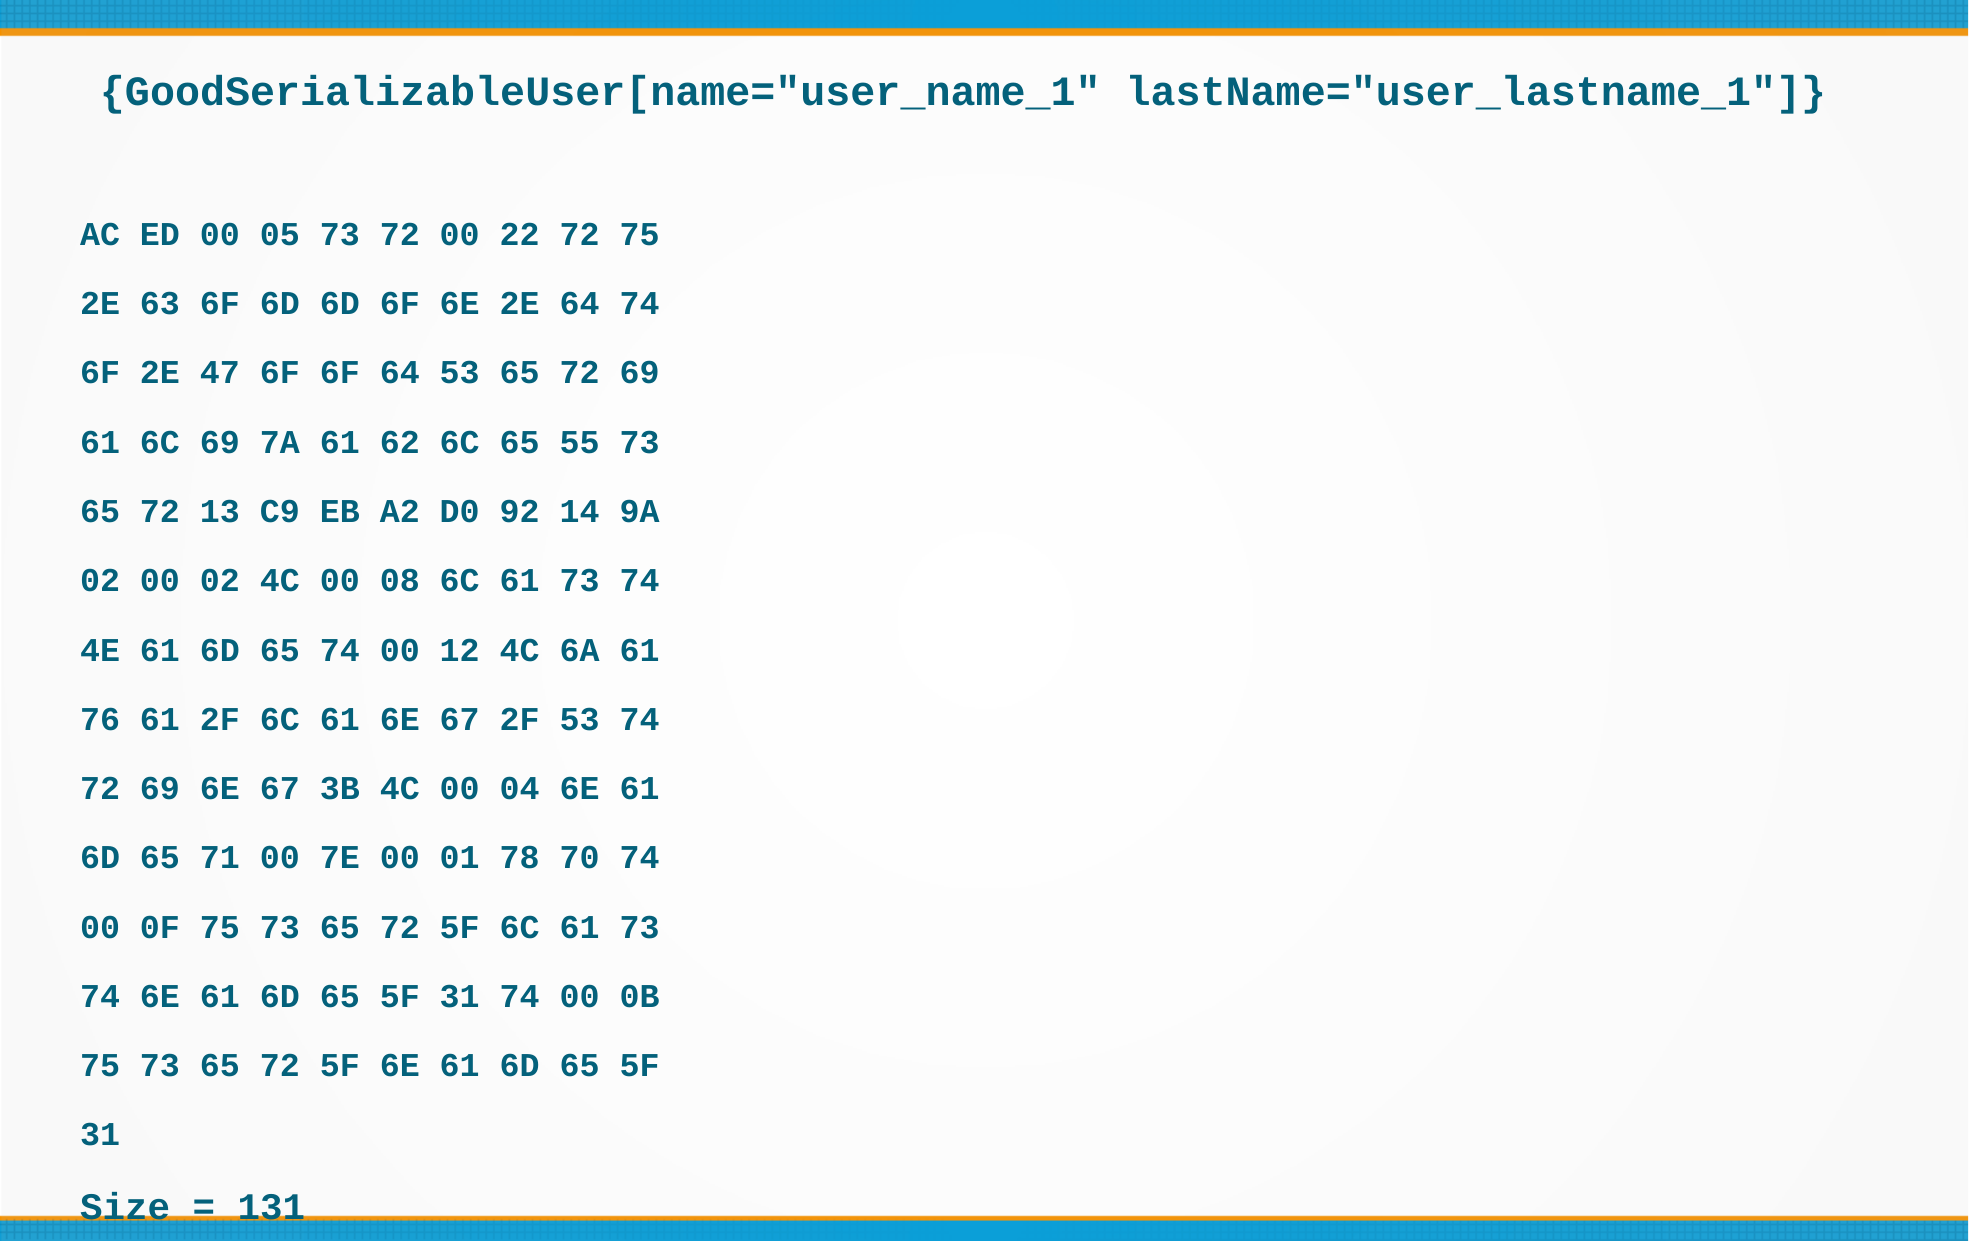

# Да. Объект сериализуется
 {GoodSerializableUser[name="user_name_1" lastName="user_lastname_1"]}
 AC ED 00 05 73 72 00 22 72 75
 2E 63 6F 6D 6D 6F 6E 2E 64 74
 6F 2E 47 6F 6F 64 53 65 72 69
 61 6C 69 7A 61 62 6C 65 55 73
 65 72 13 C9 EB A2 D0 92 14 9A
 02 00 02 4C 00 08 6C 61 73 74
 4E 61 6D 65 74 00 12 4C 6A 61
 76 61 2F 6C 61 6E 67 2F 53 74
 72 69 6E 67 3B 4C 00 04 6E 61
 6D 65 71 00 7E 00 01 78 70 74
 00 0F 75 73 65 72 5F 6C 61 73
 74 6E 61 6D 65 5F 31 74 00 0B
 75 73 65 72 5F 6E 61 6D 65 5F
 31
 Size = 131
 Пояснения: байтовый массив записан в hex-формате и приведен к читаемому виду